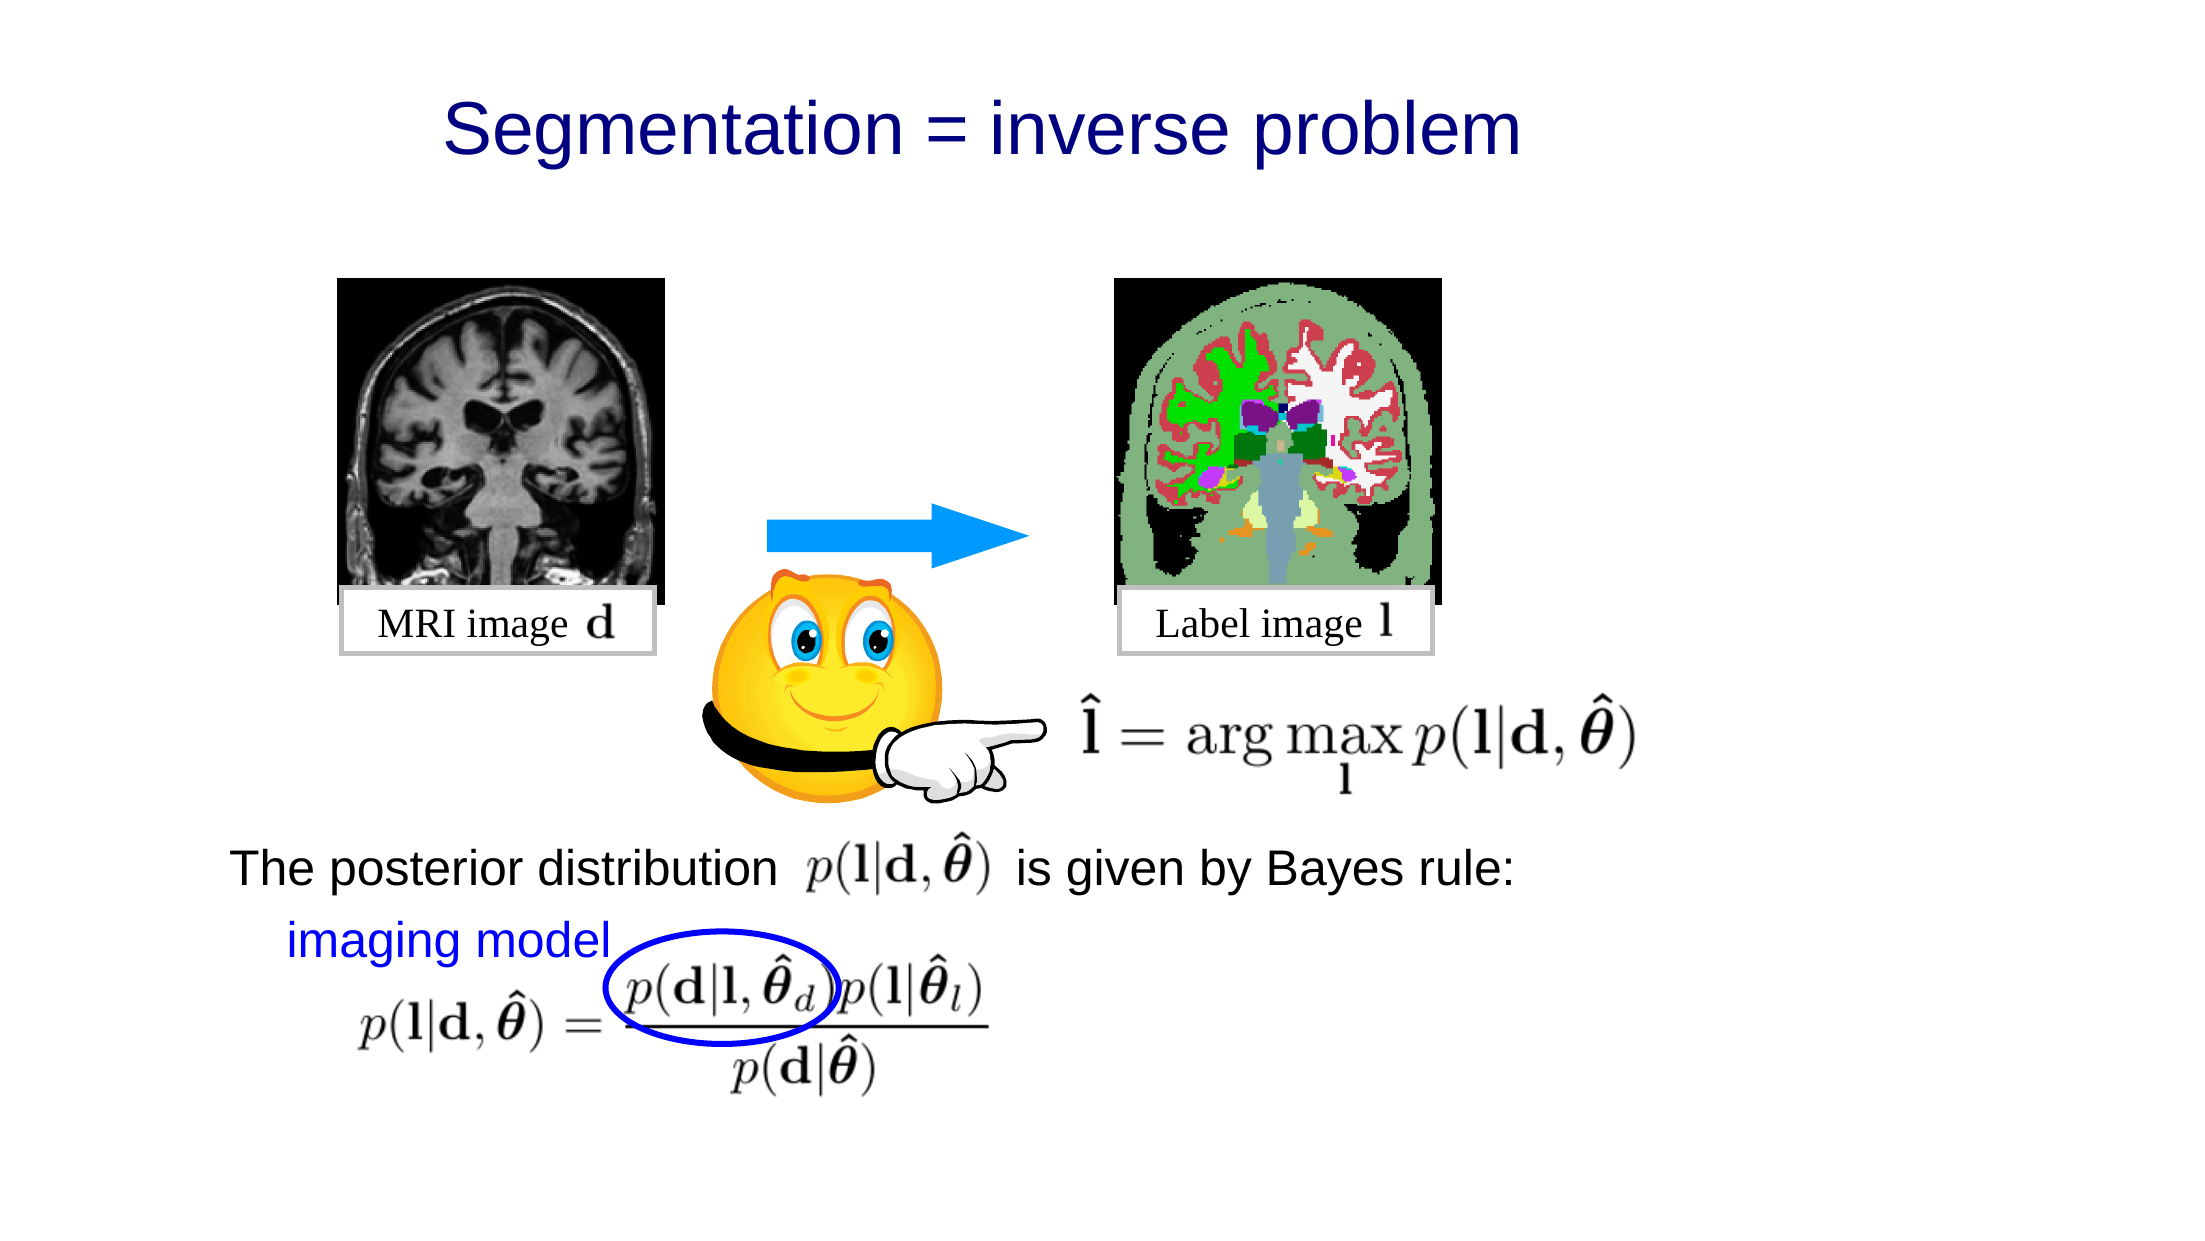

# Segmentation = inverse problem
 MRI image
 Label image
The posterior distribution is given by Bayes rule:
imaging model